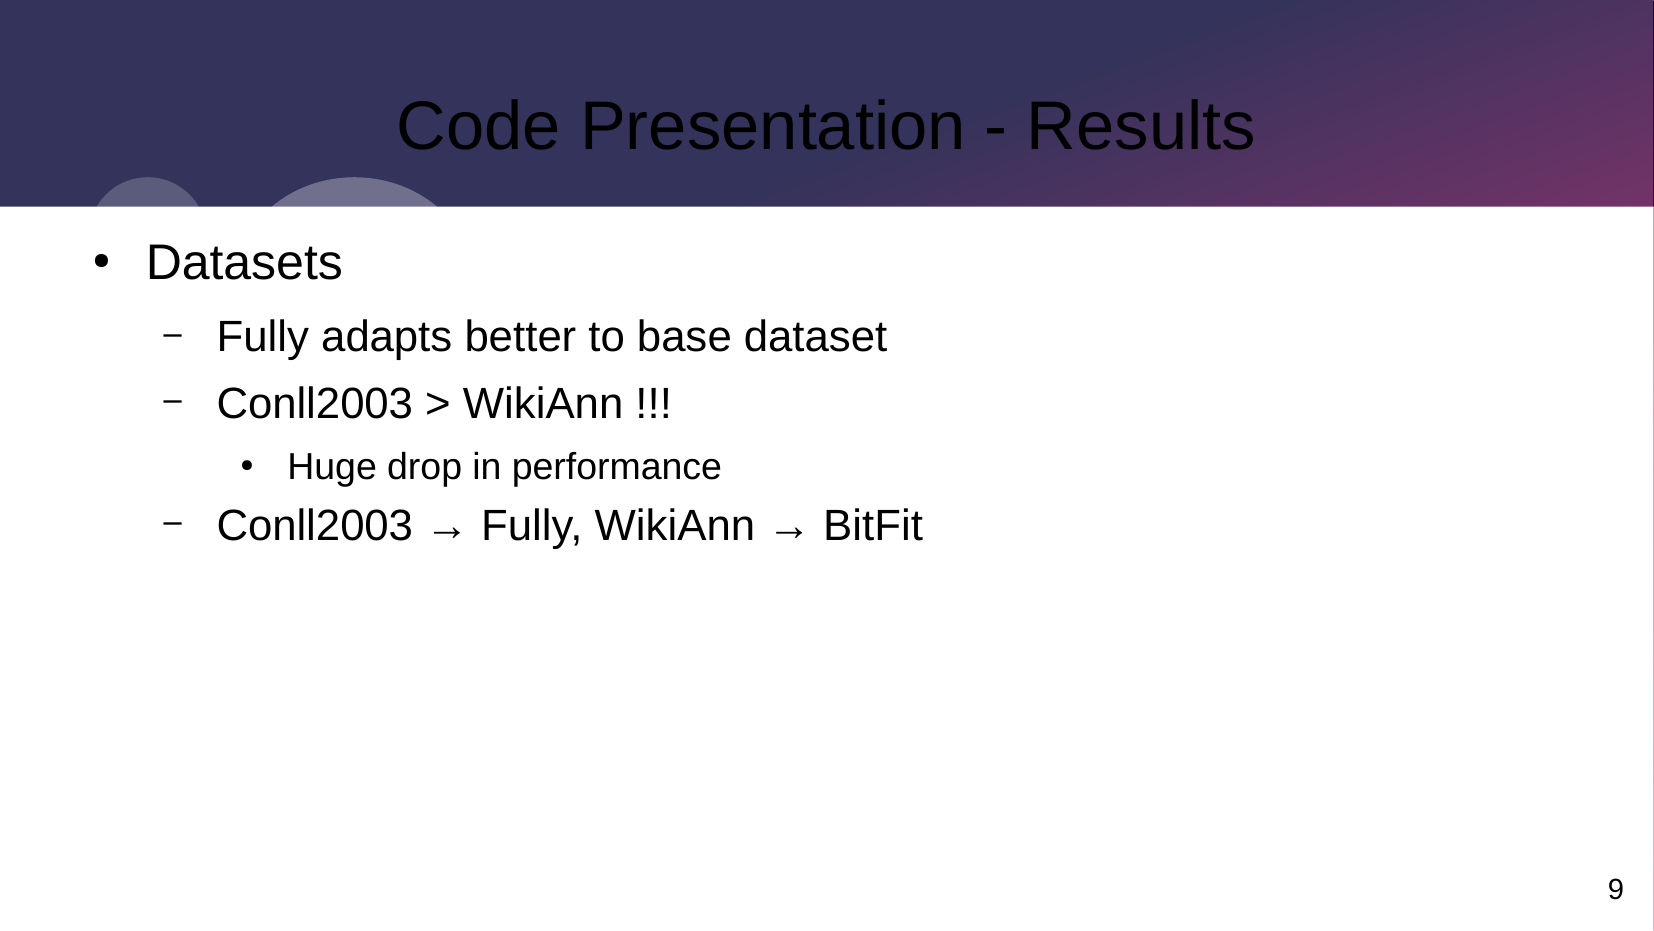

# Code Presentation - Results
Datasets
Fully adapts better to base dataset
Conll2003 > WikiAnn !!!
Huge drop in performance
Conll2003 → Fully, WikiAnn → BitFit